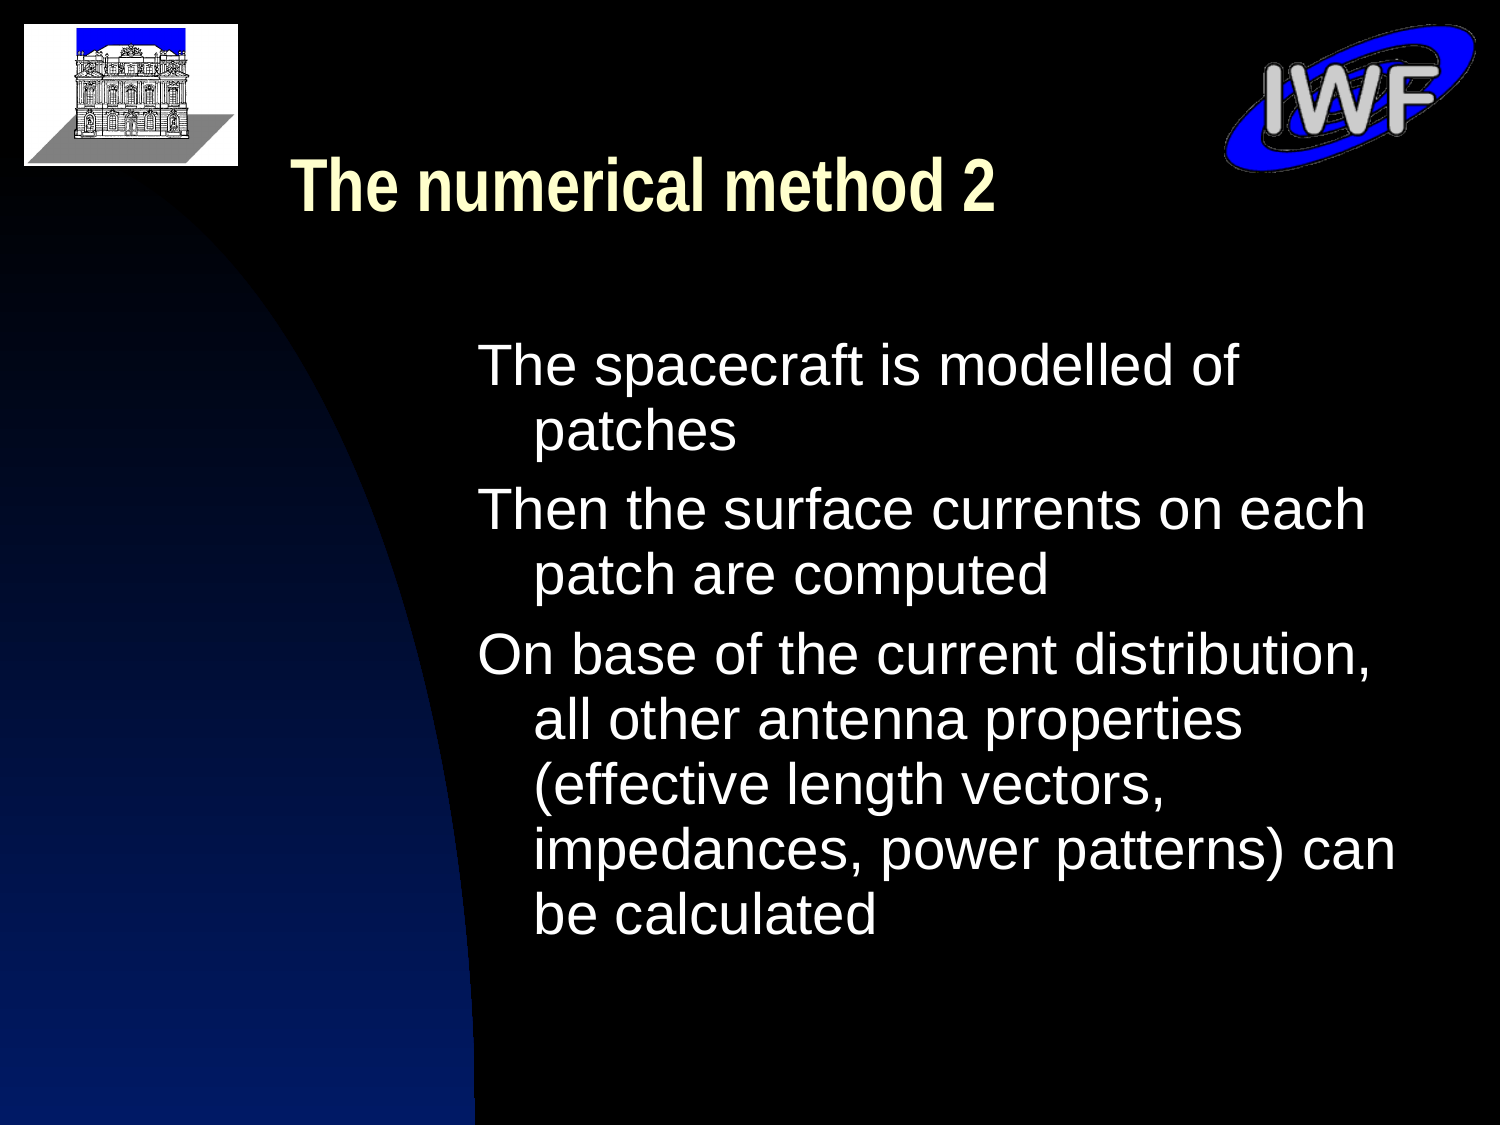

# The numerical method 2
The spacecraft is modelled of patches
Then the surface currents on each patch are computed
On base of the current distribution, all other antenna properties (effective length vectors, impedances, power patterns) can be calculated